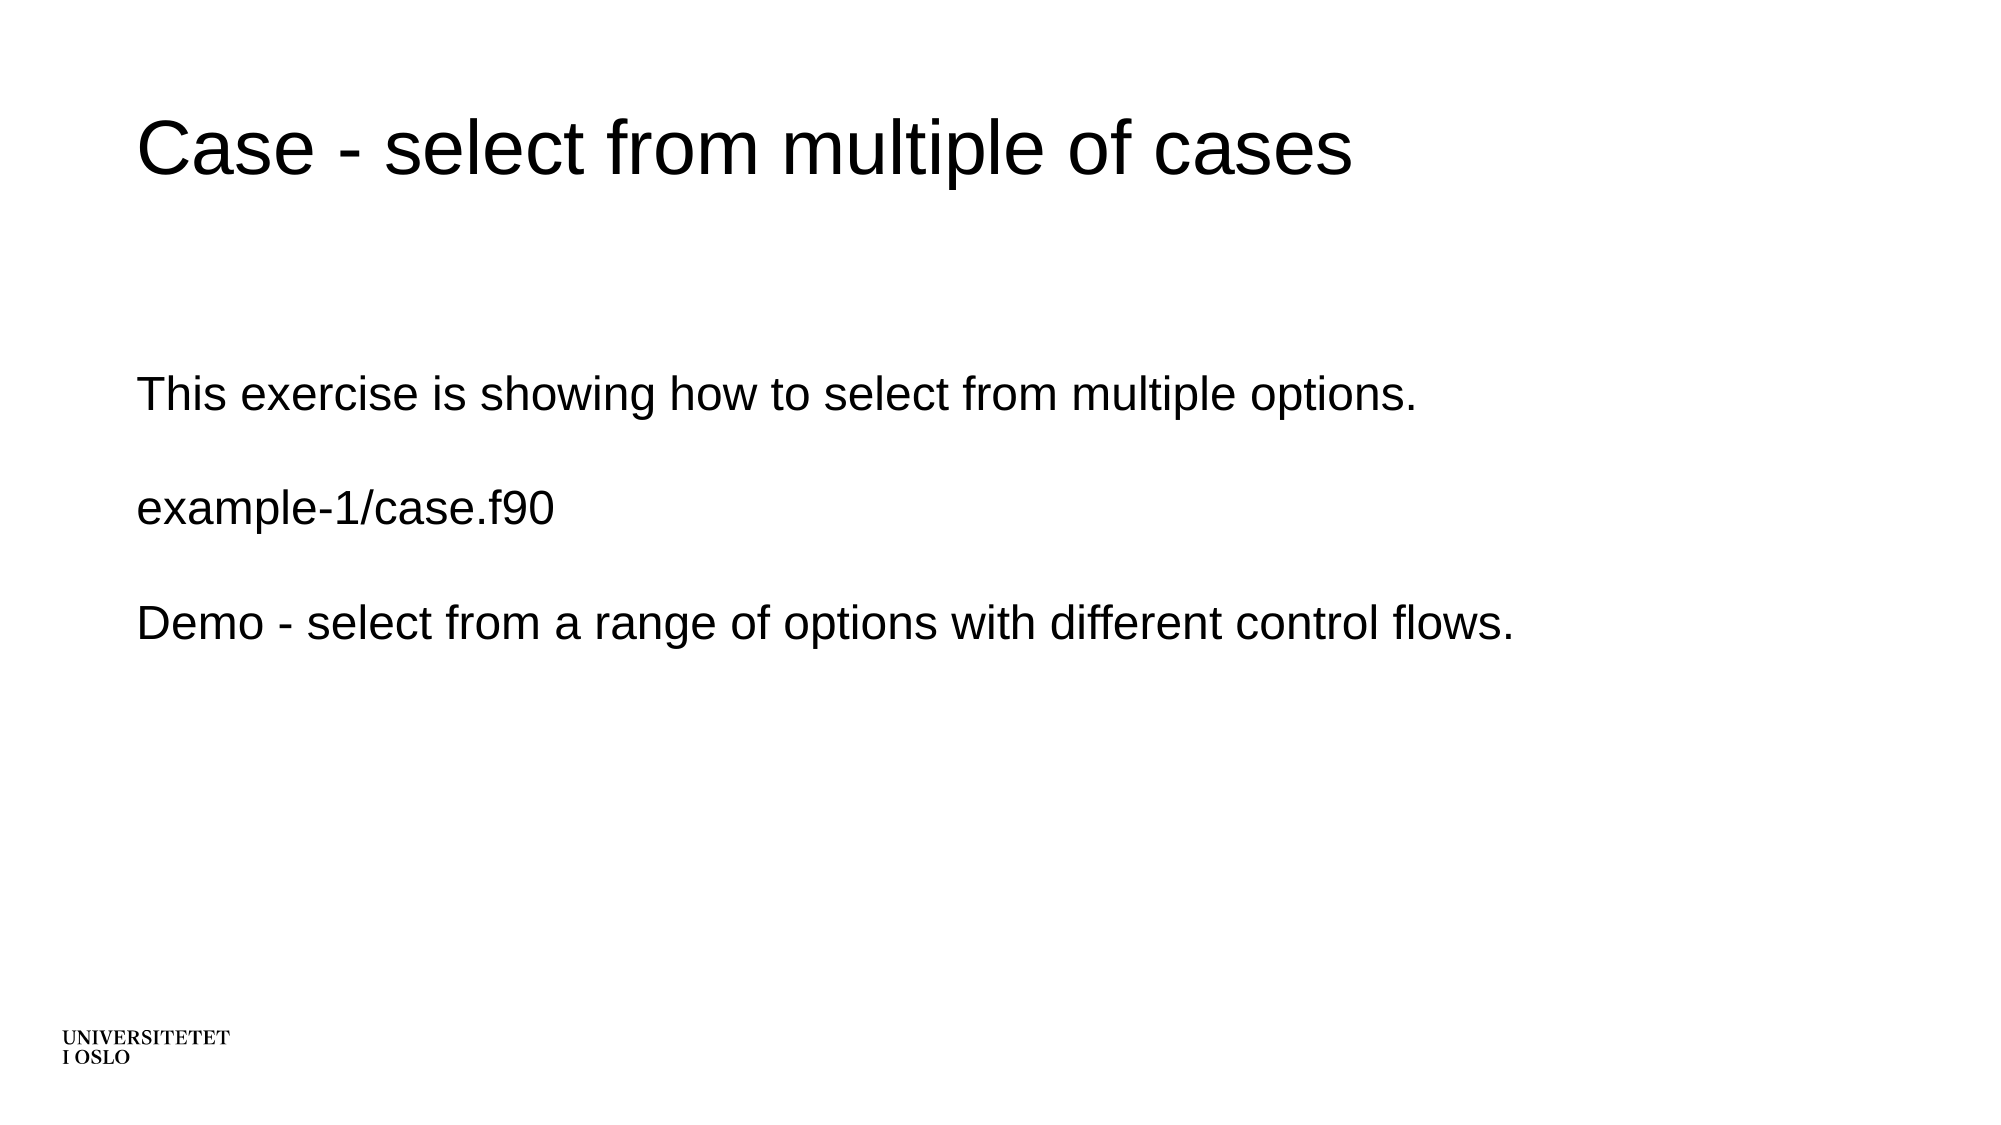

# Case - select from multiple of cases
This exercise is showing how to select from multiple options.
example-1/case.f90
Demo - select from a range of options with different control flows.